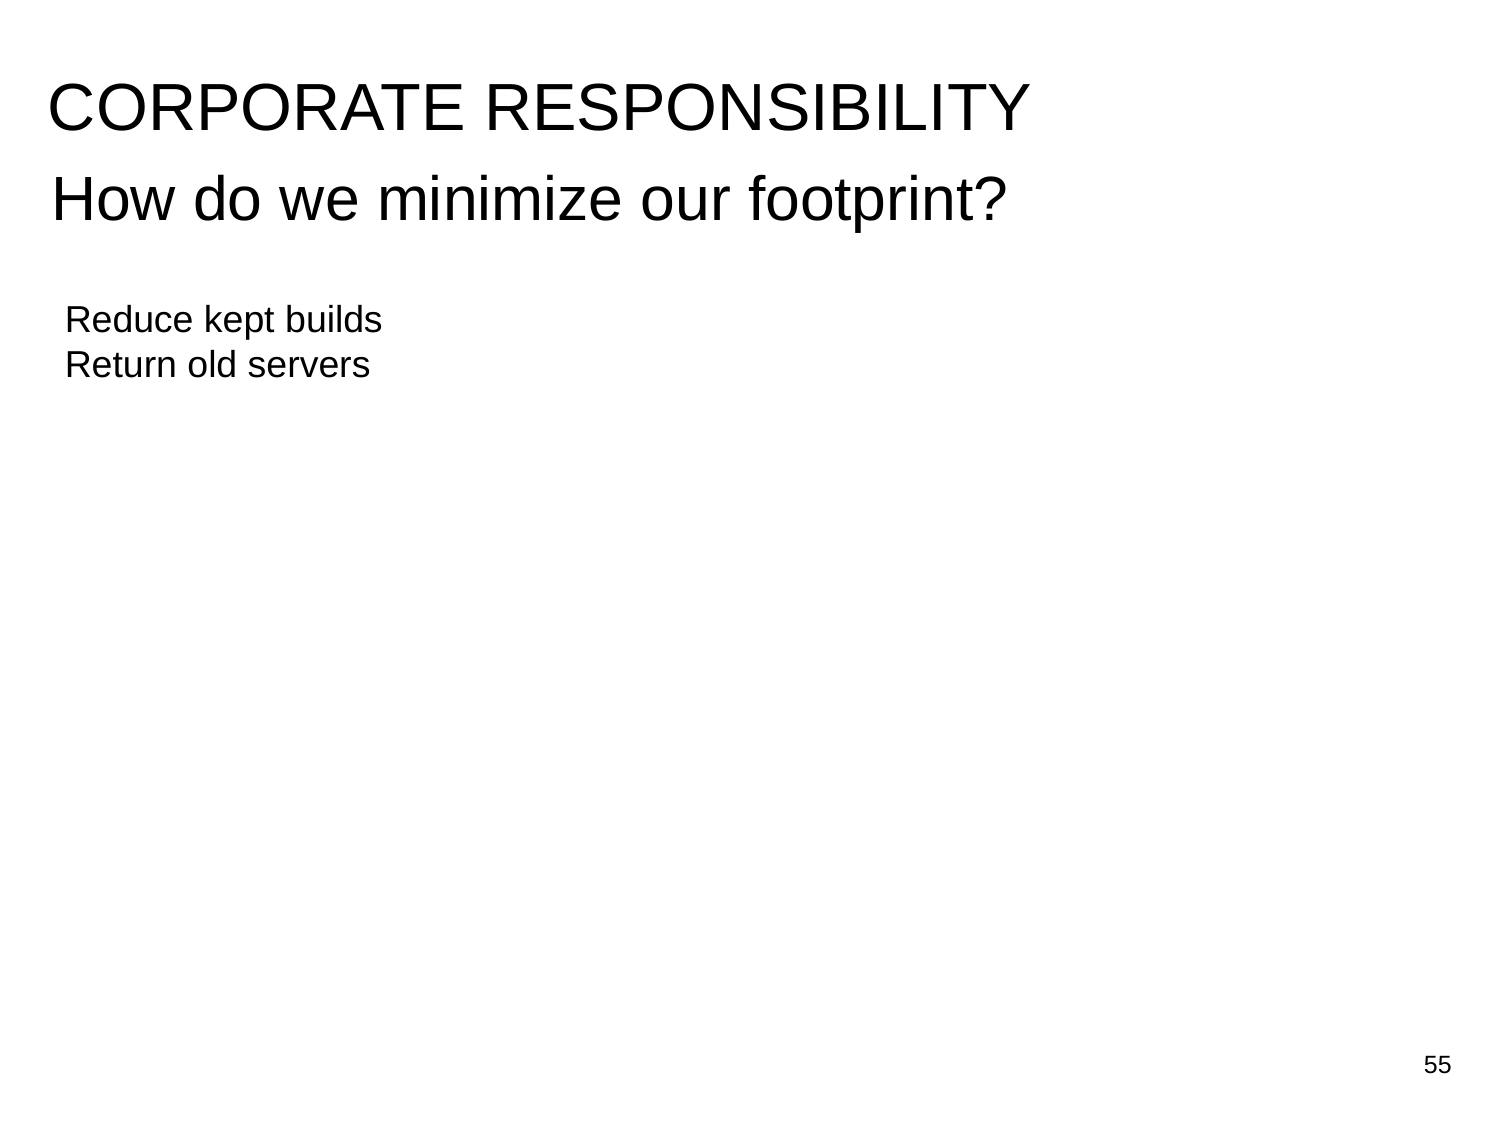

# Corporate responsibility
How do we minimize our footprint?
Reduce kept builds
Return old servers